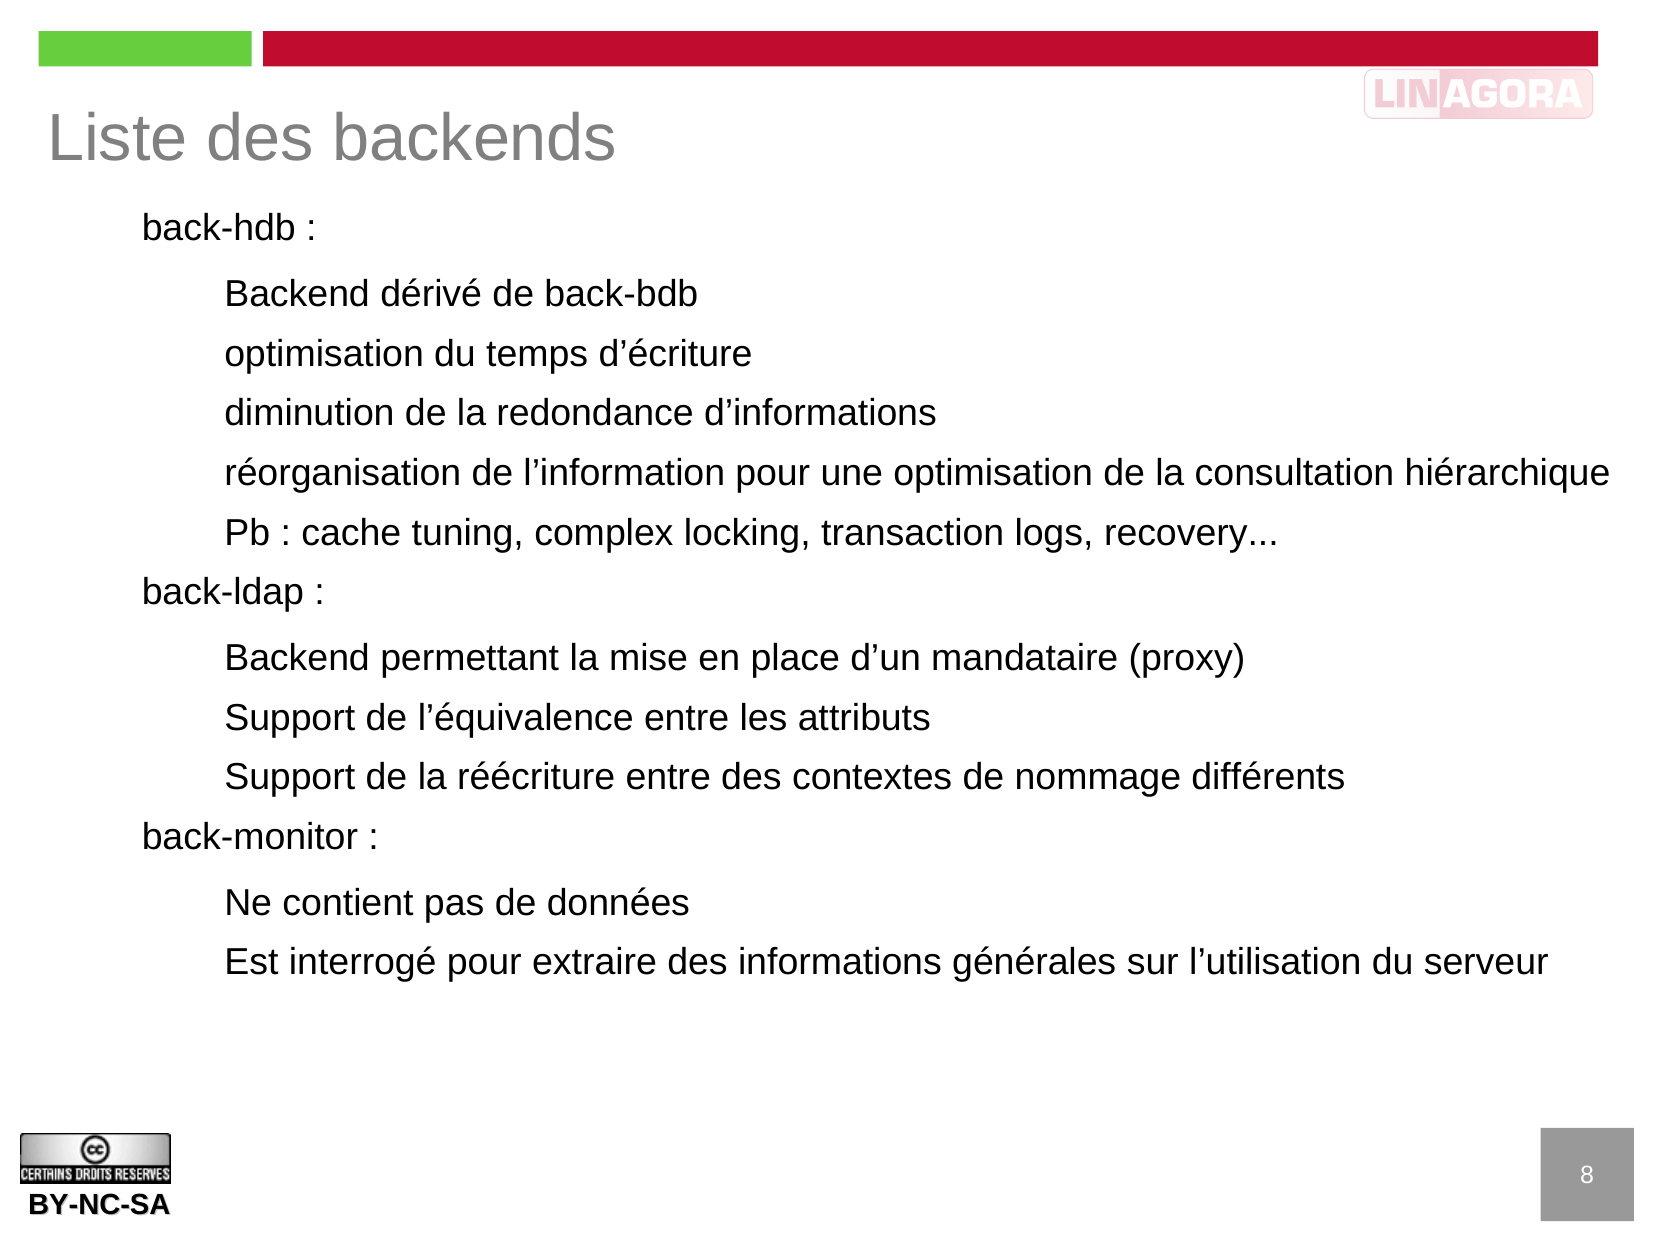

# Liste des backends
back-hdb :
Backend dérivé de back-bdb
optimisation du temps d’écriture
diminution de la redondance d’informations
réorganisation de l’information pour une optimisation de la consultation hiérarchique
Pb : cache tuning, complex locking, transaction logs, recovery...
back-ldap :
Backend permettant la mise en place d’un mandataire (proxy)
Support de l’équivalence entre les attributs
Support de la réécriture entre des contextes de nommage différents
back-monitor :
Ne contient pas de données
Est interrogé pour extraire des informations générales sur l’utilisation du serveur